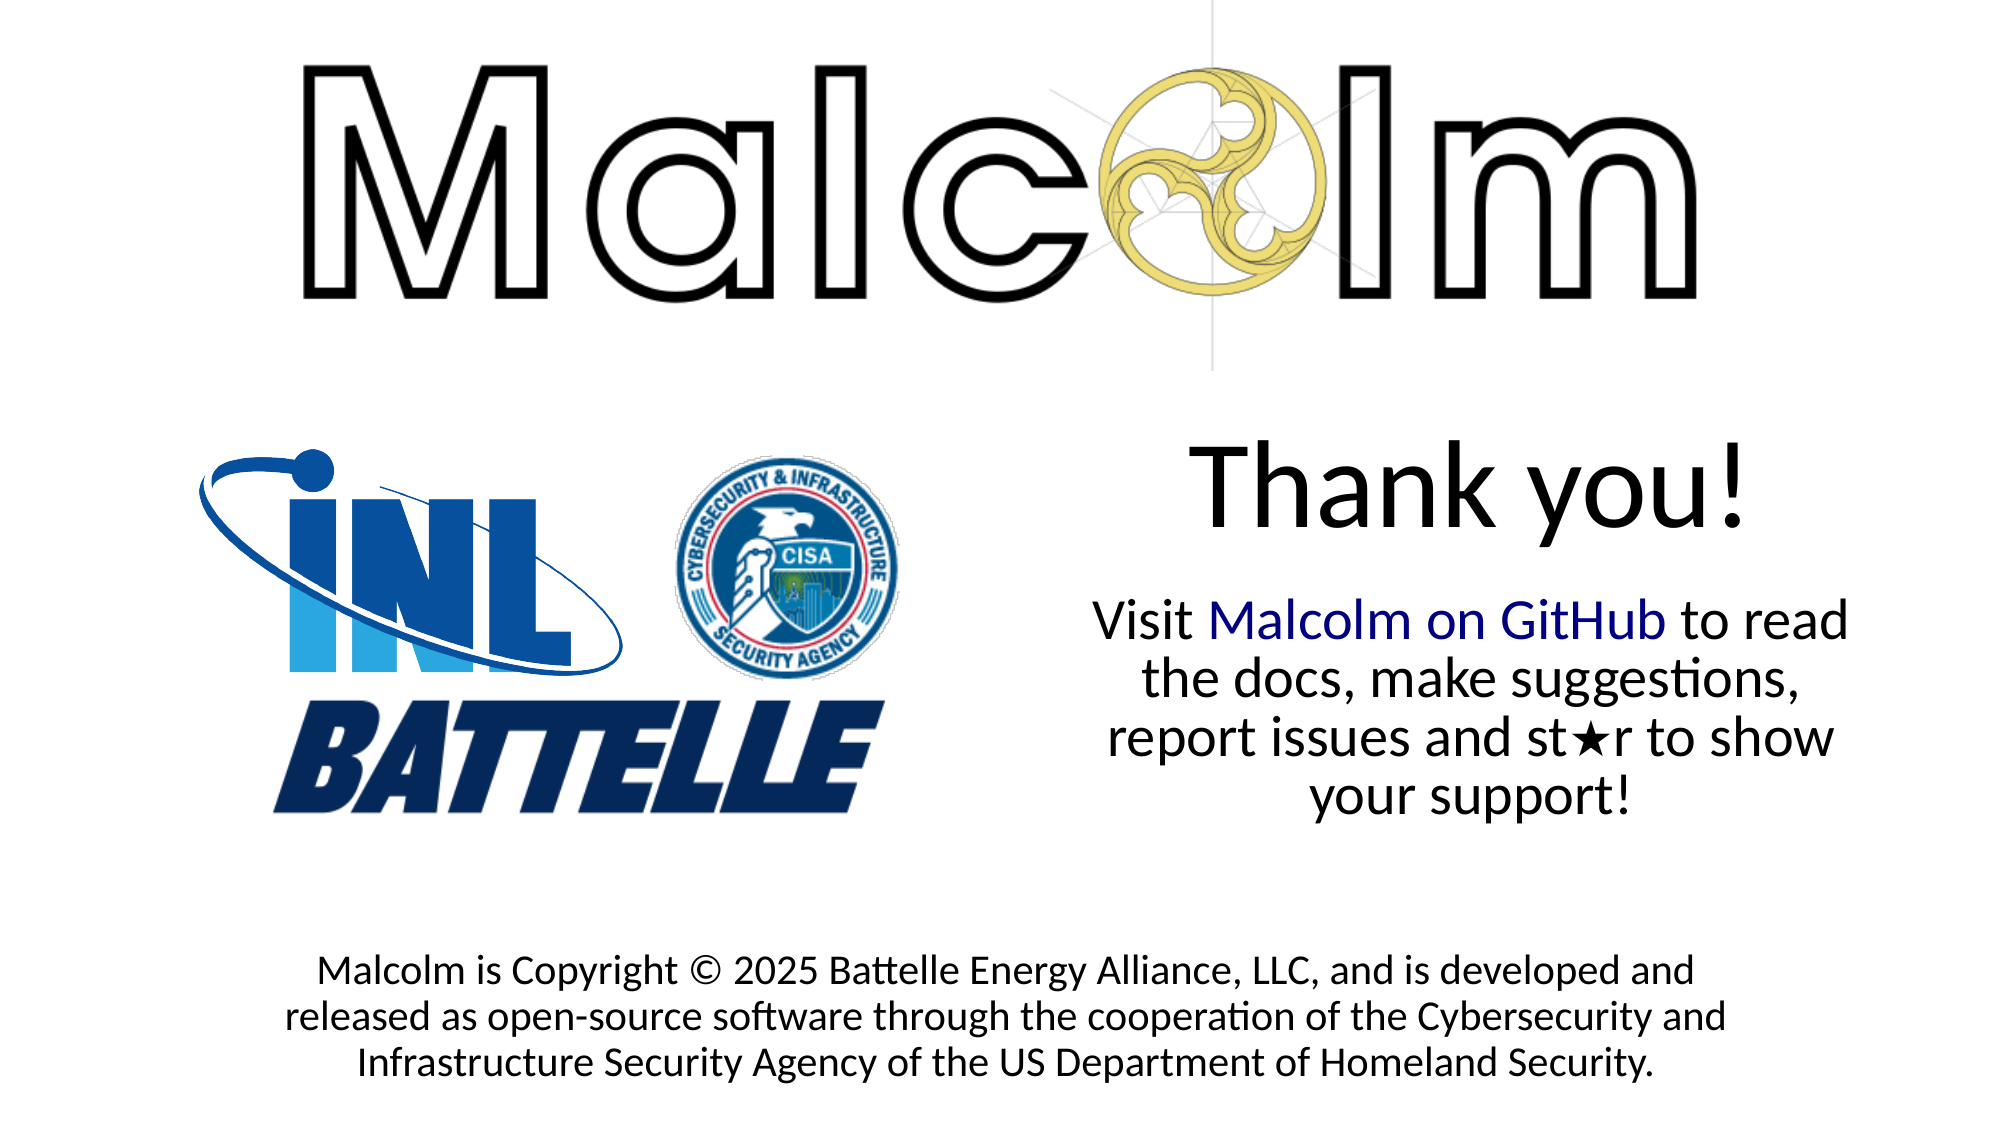

# Thank you!
Visit Malcolm on GitHub to read the docs, make suggestions, report issues and st★r to show your support!
Malcolm is Copyright © 2025 Battelle Energy Alliance, LLC, and is developed and released as open-source software through the cooperation of the Cybersecurity and Infrastructure Security Agency of the US Department of Homeland Security.